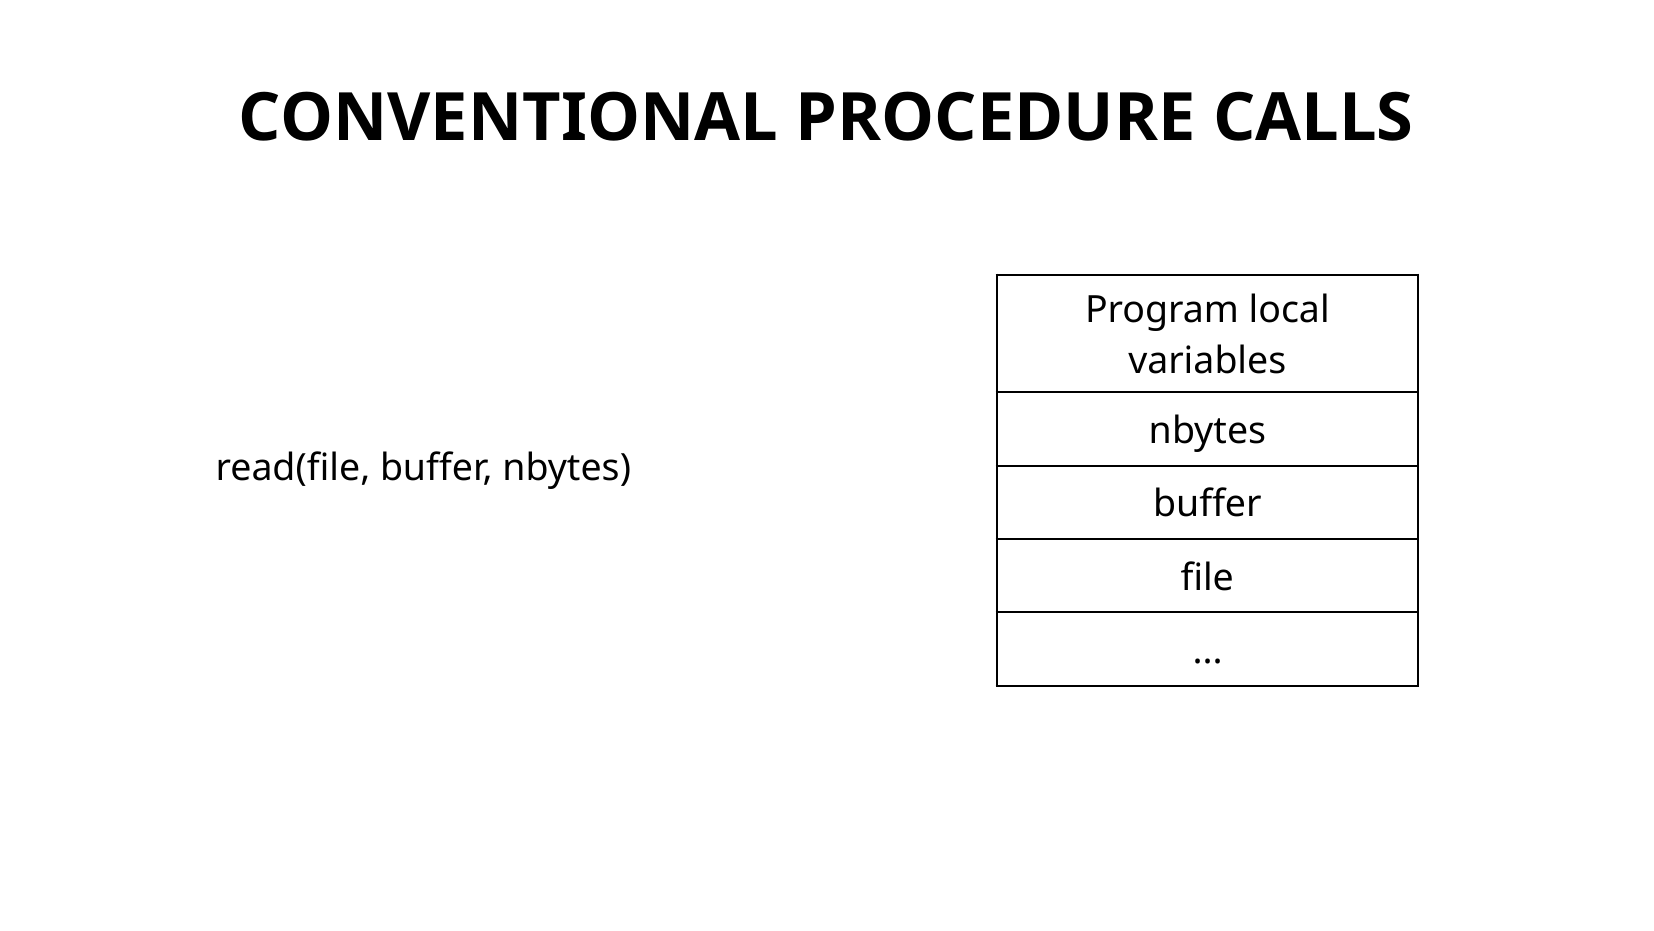

# CONVENTIONAL PROCEDURE CALLS
| Program local variables |
| --- |
| nbytes |
| buffer |
| file |
| ... |
read(file, buffer, nbytes)